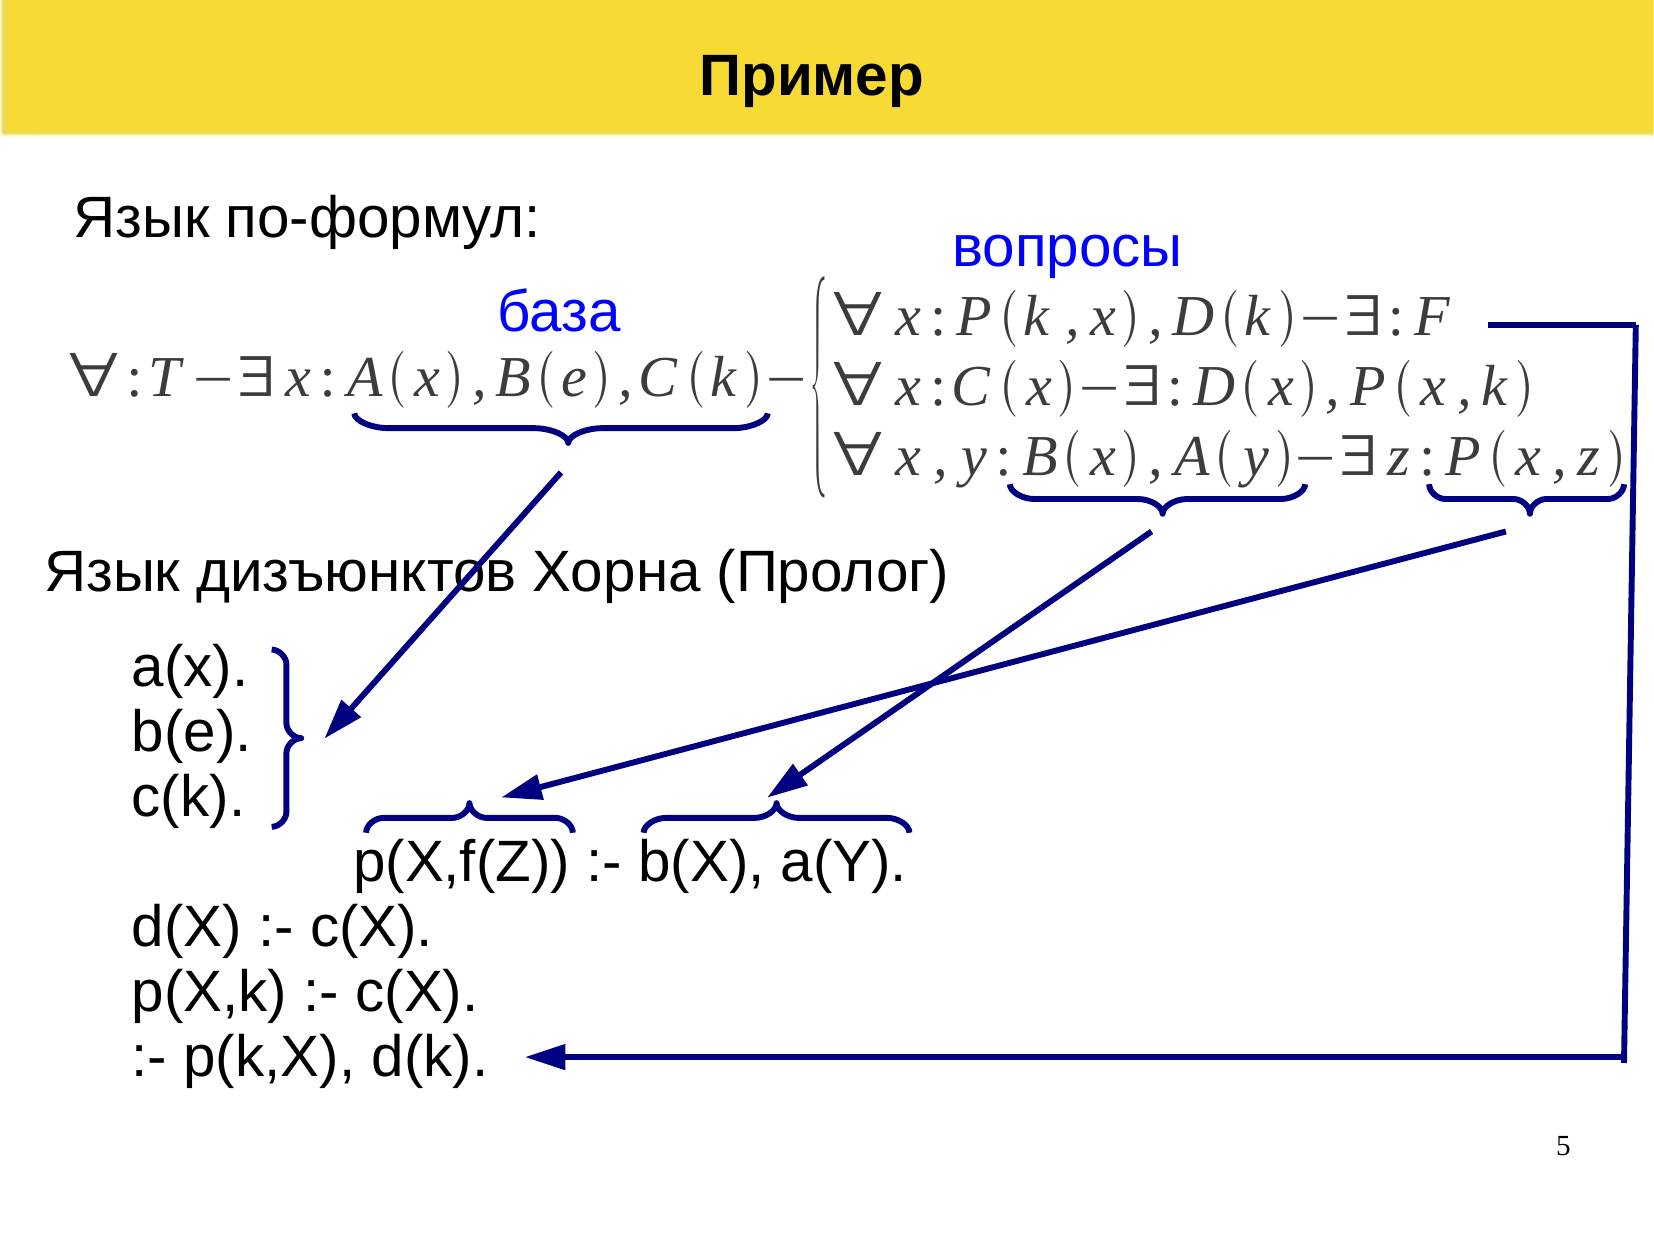

Пример
Язык по-формул:
вопросы
база
Язык дизъюнктов Хорна (Пролог)
a(x).
b(e).
c(k).
			p(X,f(Z)) :- b(X), a(Y).
d(X) :- c(X).
p(X,k) :- c(X).
:- p(k,X), d(k).
5